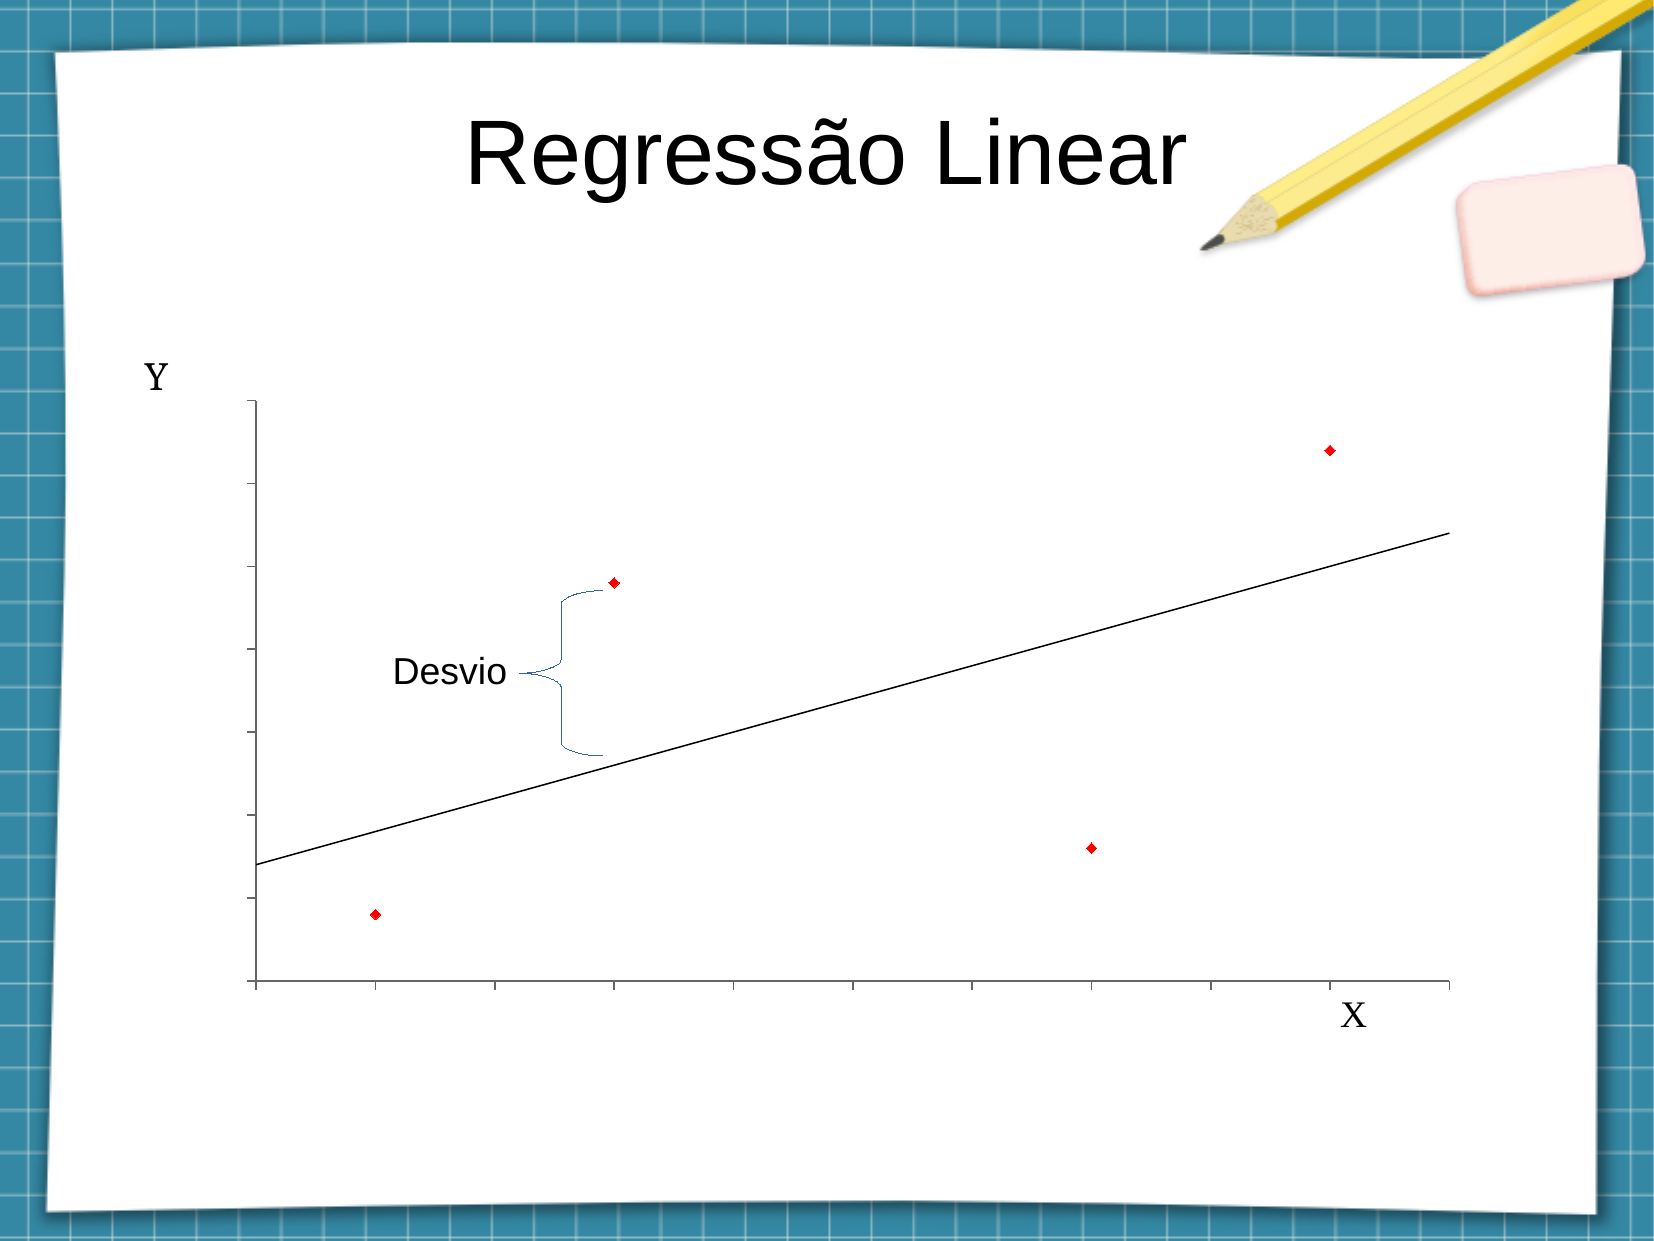

# Regressão Linear
### Chart
| Category | y |
|---|---|
Desvio